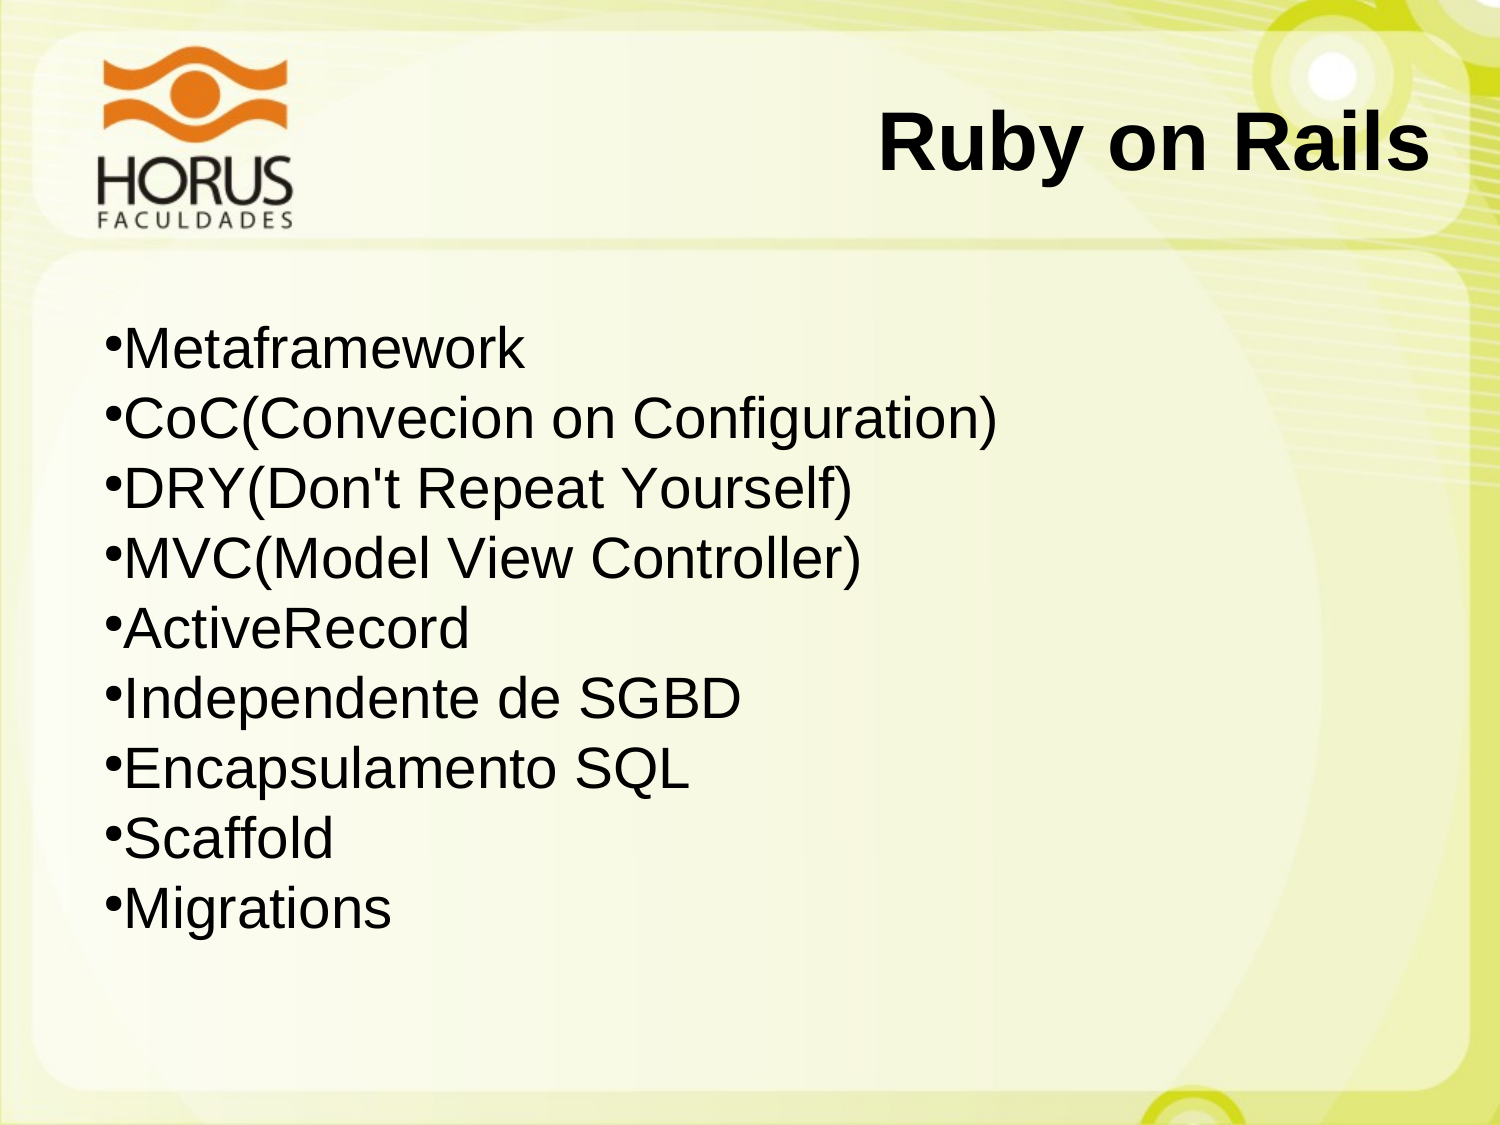

# Ruby on Rails
Metaframework
CoC(Convecion on Configuration)
DRY(Don't Repeat Yourself)
MVC(Model View Controller)
ActiveRecord
Independente de SGBD
Encapsulamento SQL
Scaffold
Migrations